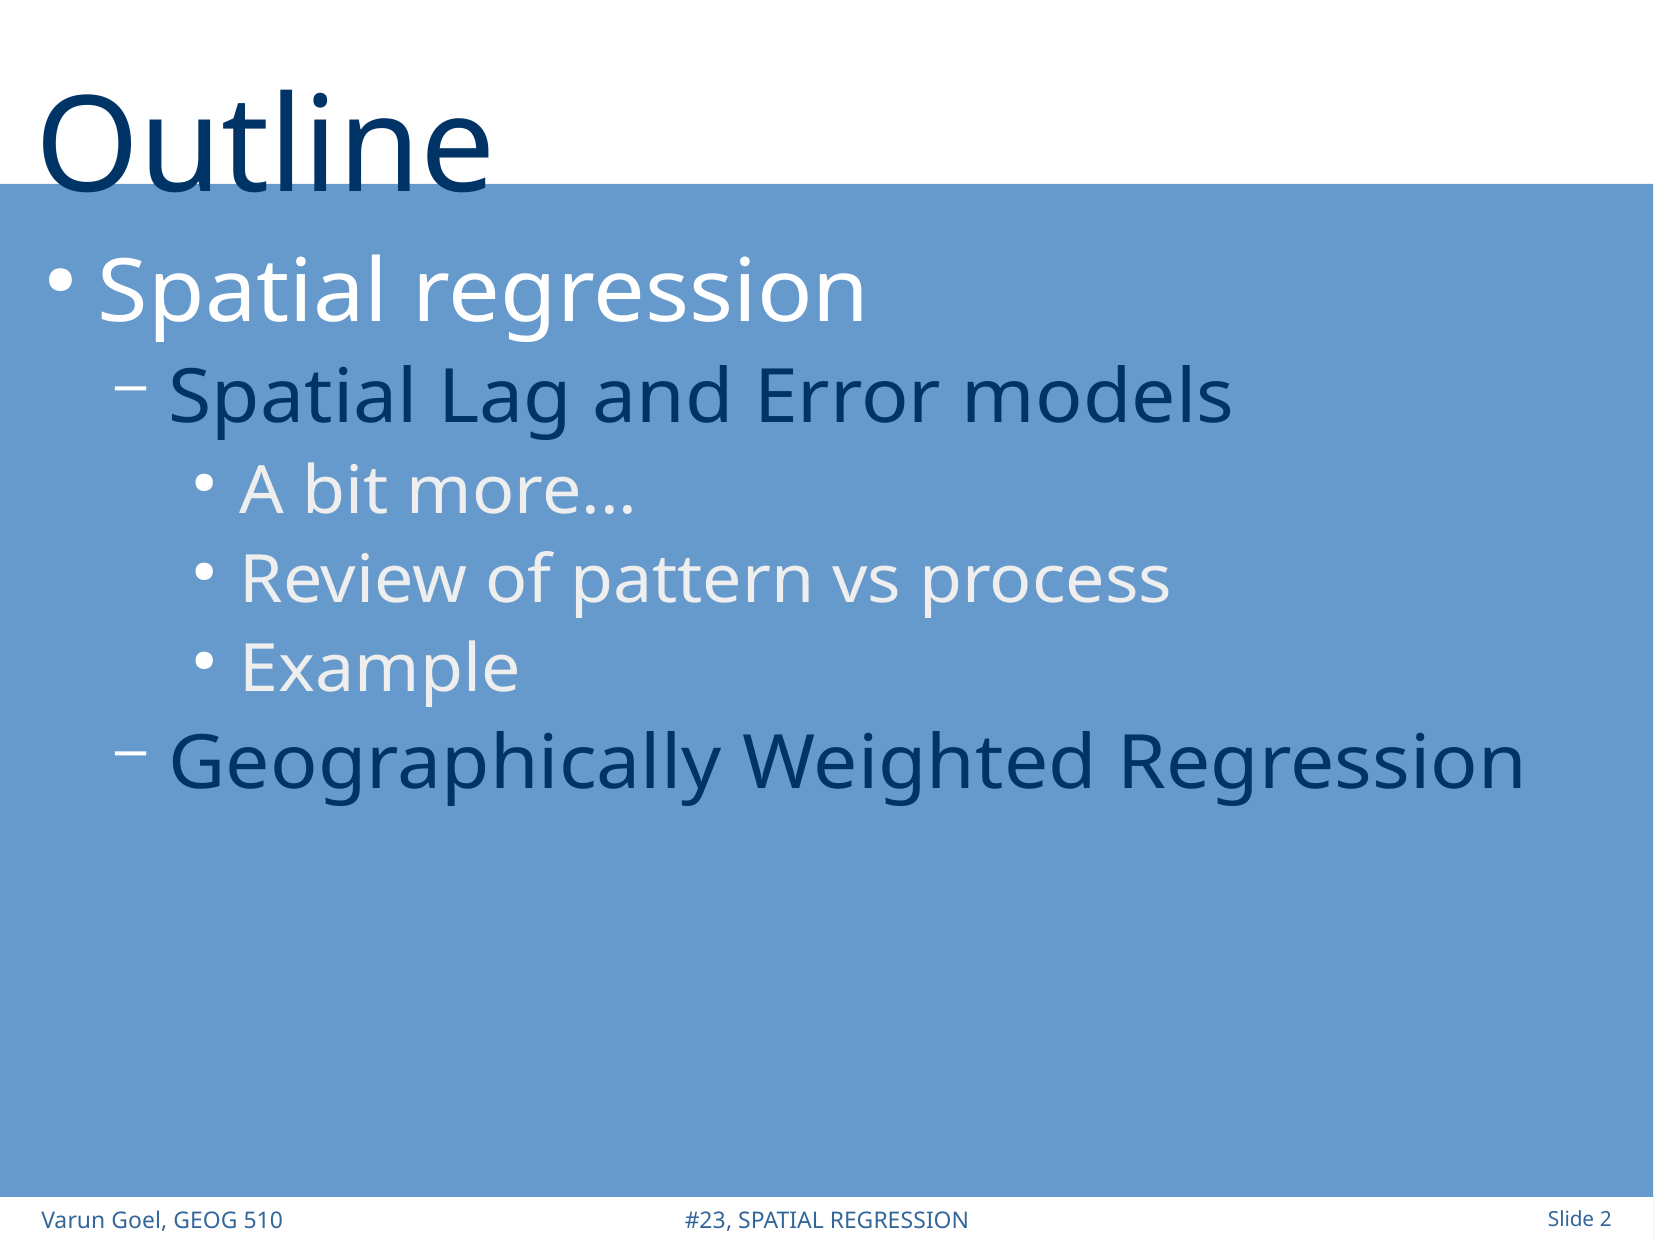

# Outline
Spatial regression
Spatial Lag and Error models
A bit more...
Review of pattern vs process
Example
Geographically Weighted Regression
#23, SPATIAL REGRESSION
2